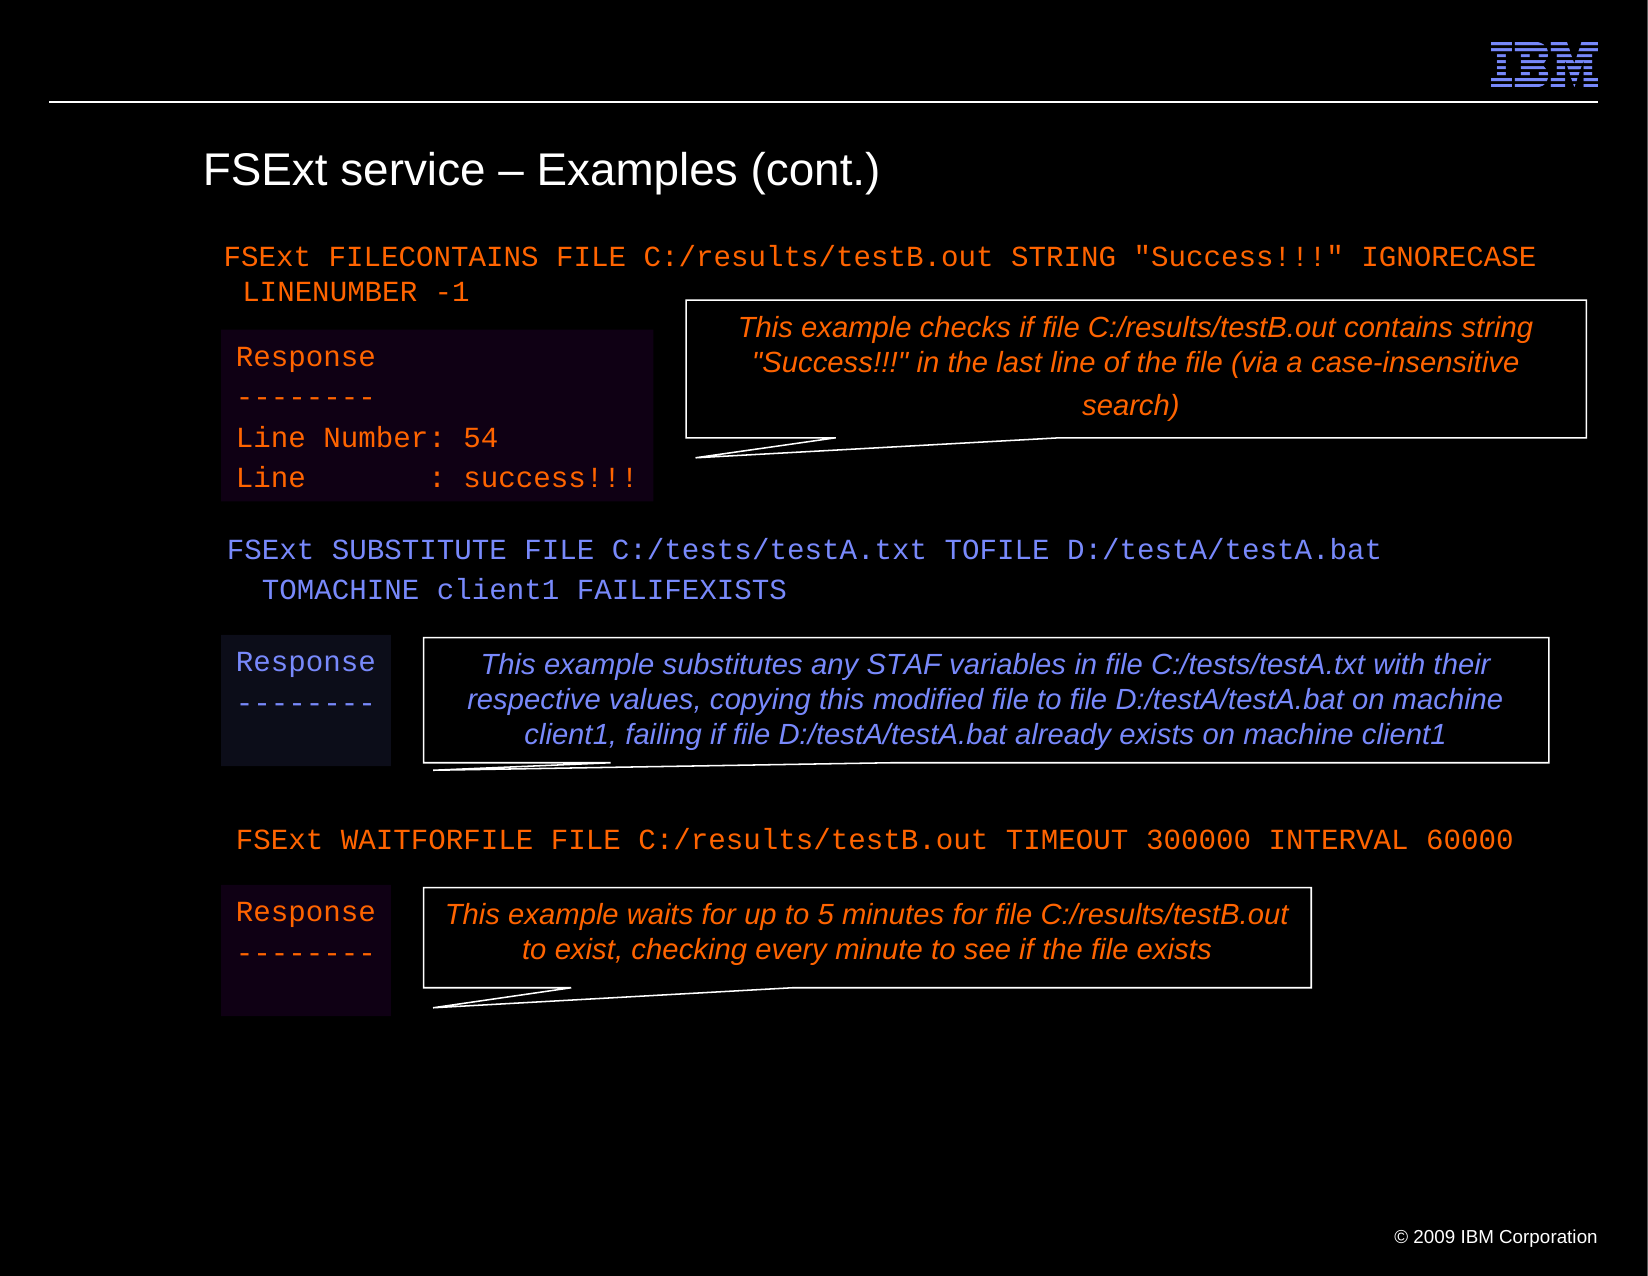

# FSExt service – Examples (cont.)
FSExt FILECONTAINS FILE C:/results/testB.out STRING "Success!!!" IGNORECASE LINENUMBER -1
This example checks if file C:/results/testB.out contains string "Success!!!" in the last line of the file (via a case-insensitive search)
Response
--------
Line Number: 54
Line : success!!!
FSExt SUBSTITUTE FILE C:/tests/testA.txt TOFILE D:/testA/testA.bat
 TOMACHINE client1 FAILIFEXISTS
Response
--------
This example substitutes any STAF variables in file C:/tests/testA.txt with their respective values, copying this modified file to file D:/testA/testA.bat on machine client1, failing if file D:/testA/testA.bat already exists on machine client1
FSExt WAITFORFILE FILE C:/results/testB.out TIMEOUT 300000 INTERVAL 60000
Response
--------
This example waits for up to 5 minutes for file C:/results/testB.out to exist, checking every minute to see if the file exists